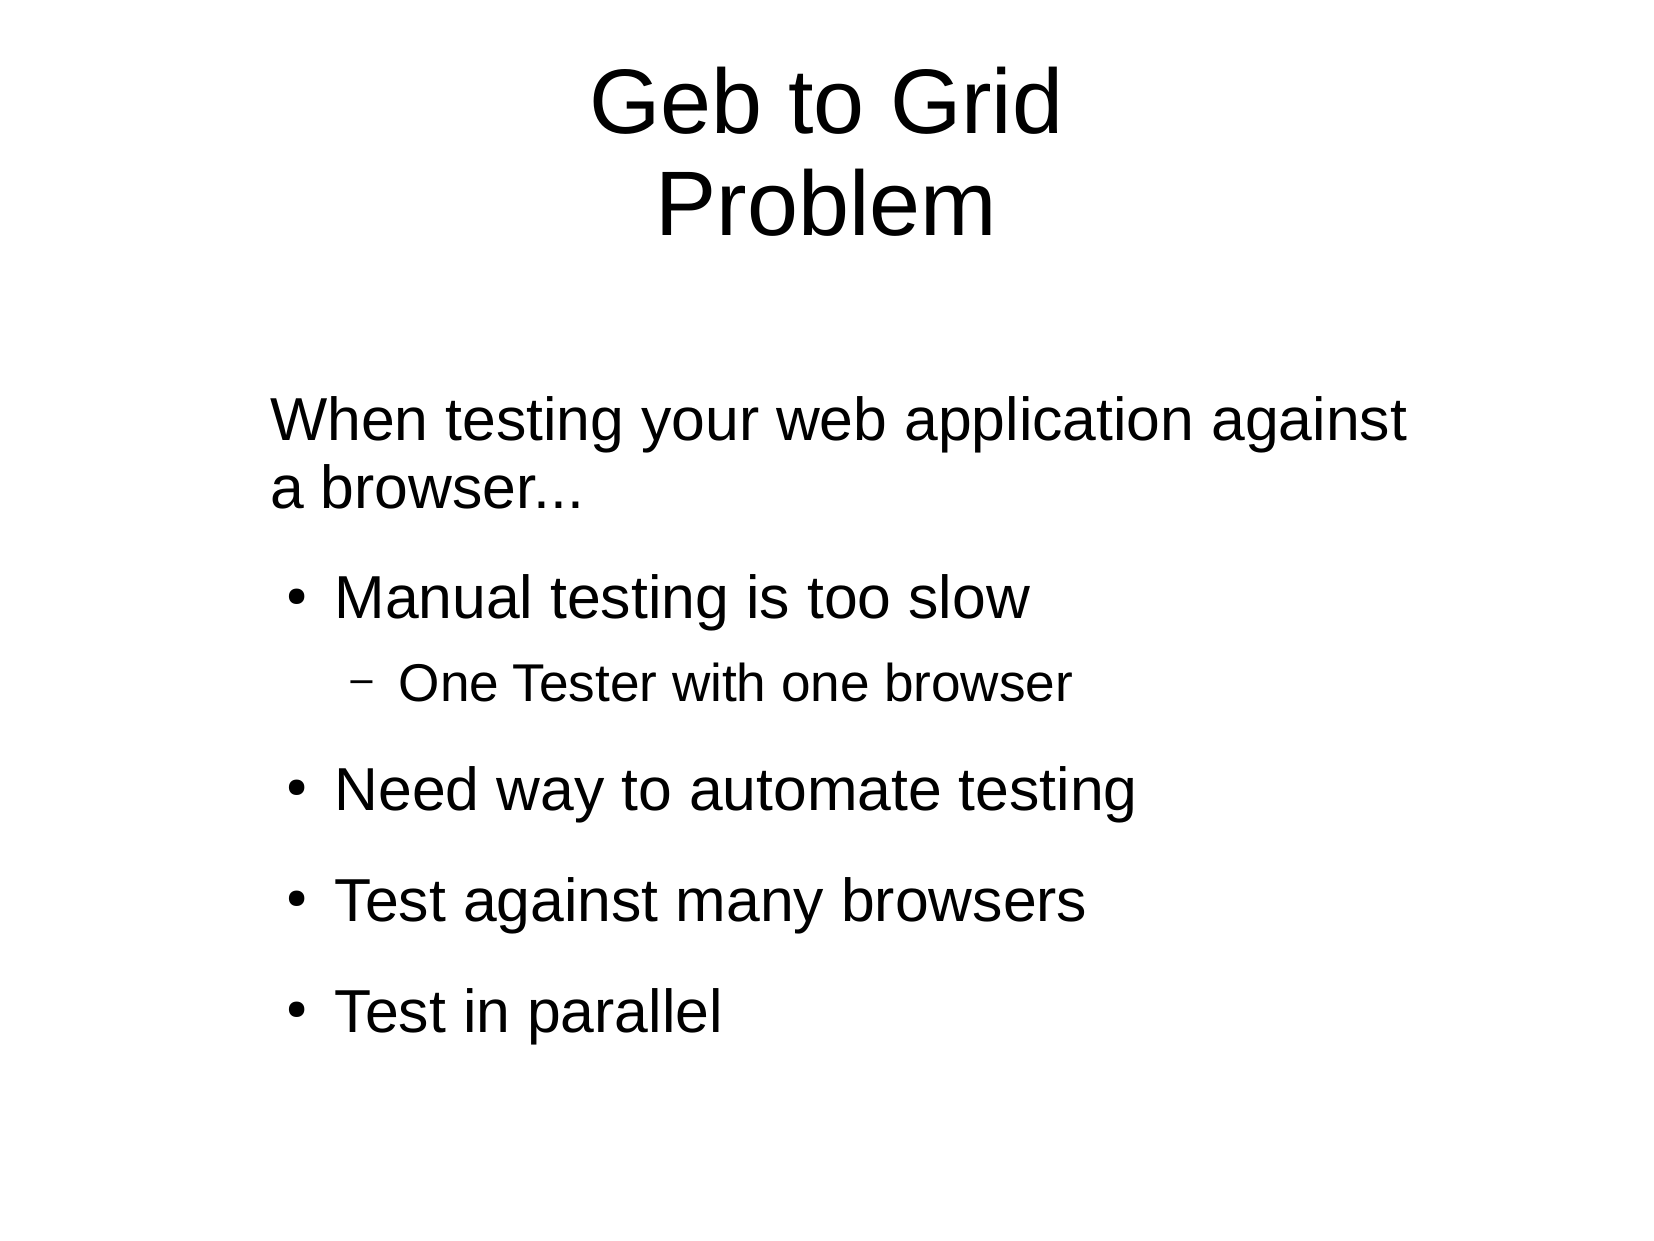

# Geb to Grid Problem
When testing your web application against a browser...
Manual testing is too slow
One Tester with one browser
Need way to automate testing
Test against many browsers
Test in parallel